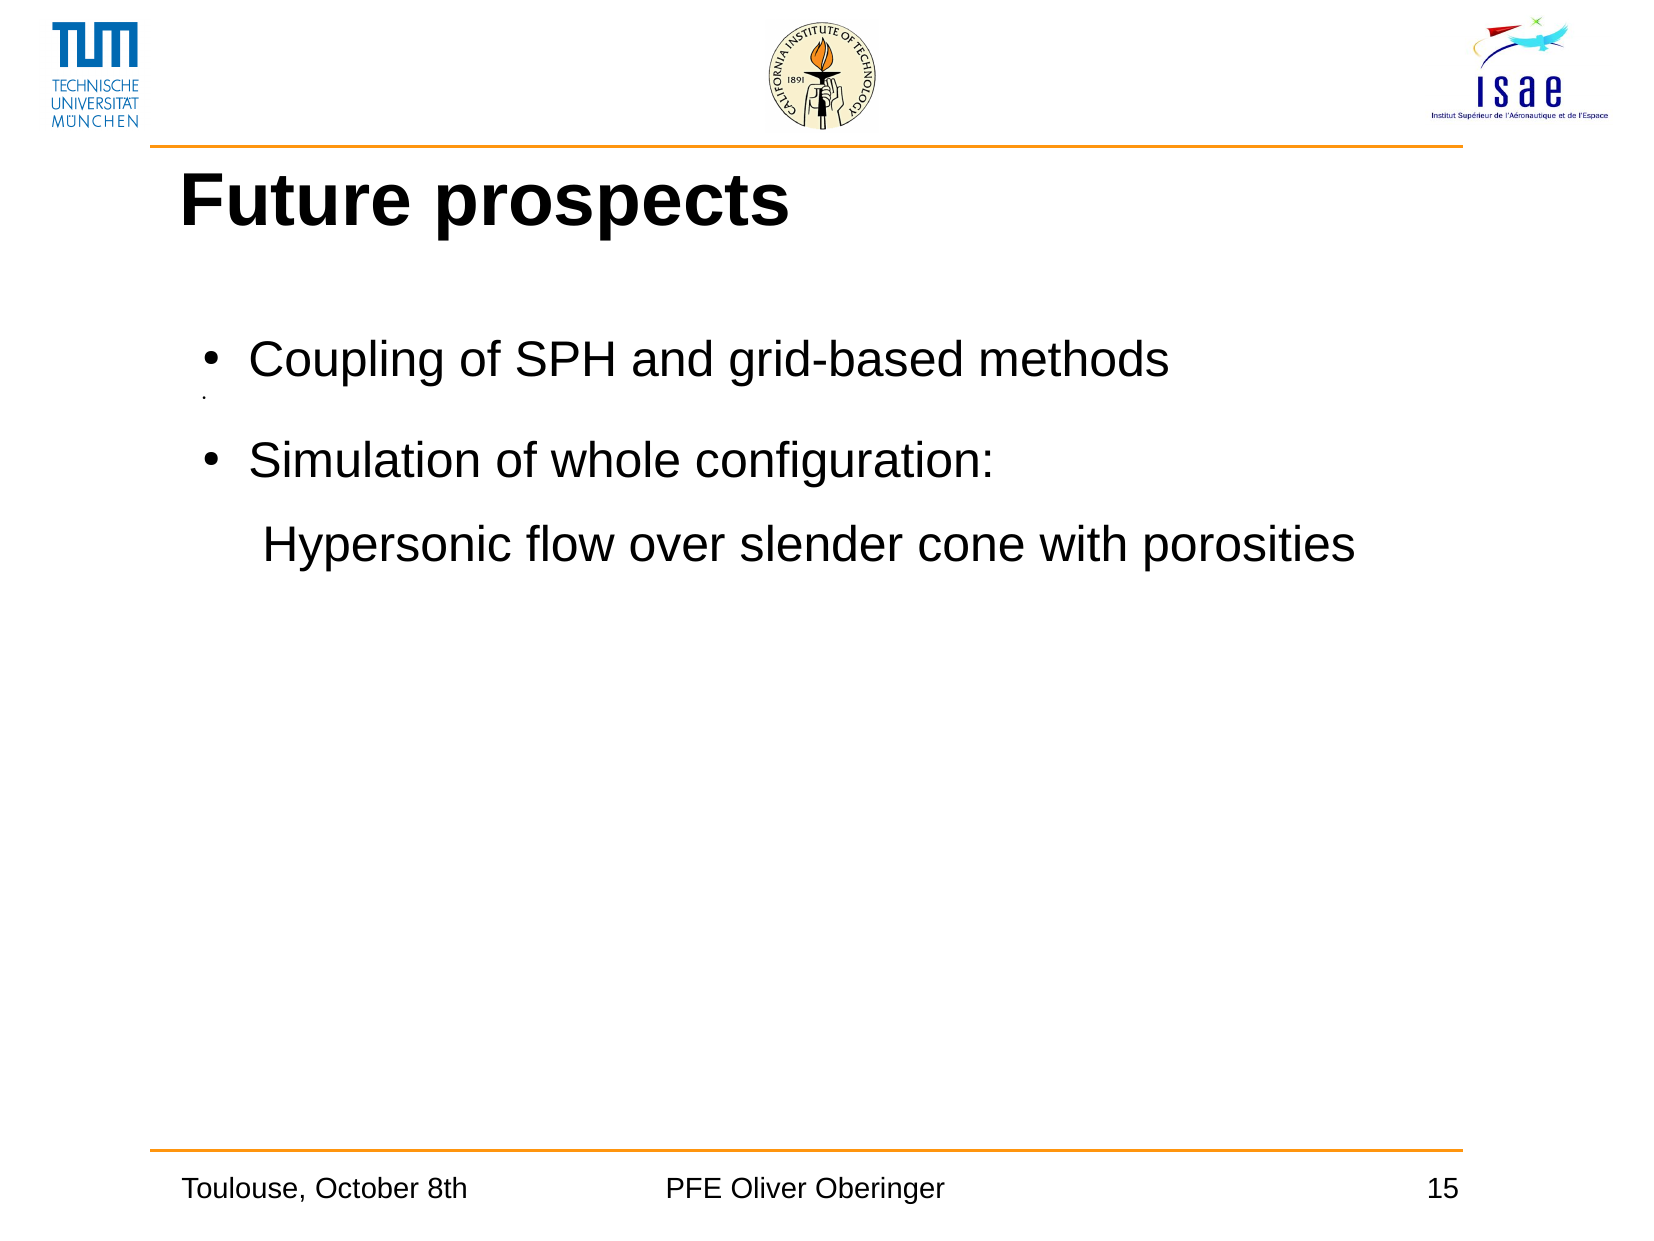

Future prospects
 Coupling of SPH and grid-based methods
 Simulation of whole configuration:
 Hypersonic flow over slender cone with porosities
Toulouse, October 8th
PFE Oliver Oberinger
15